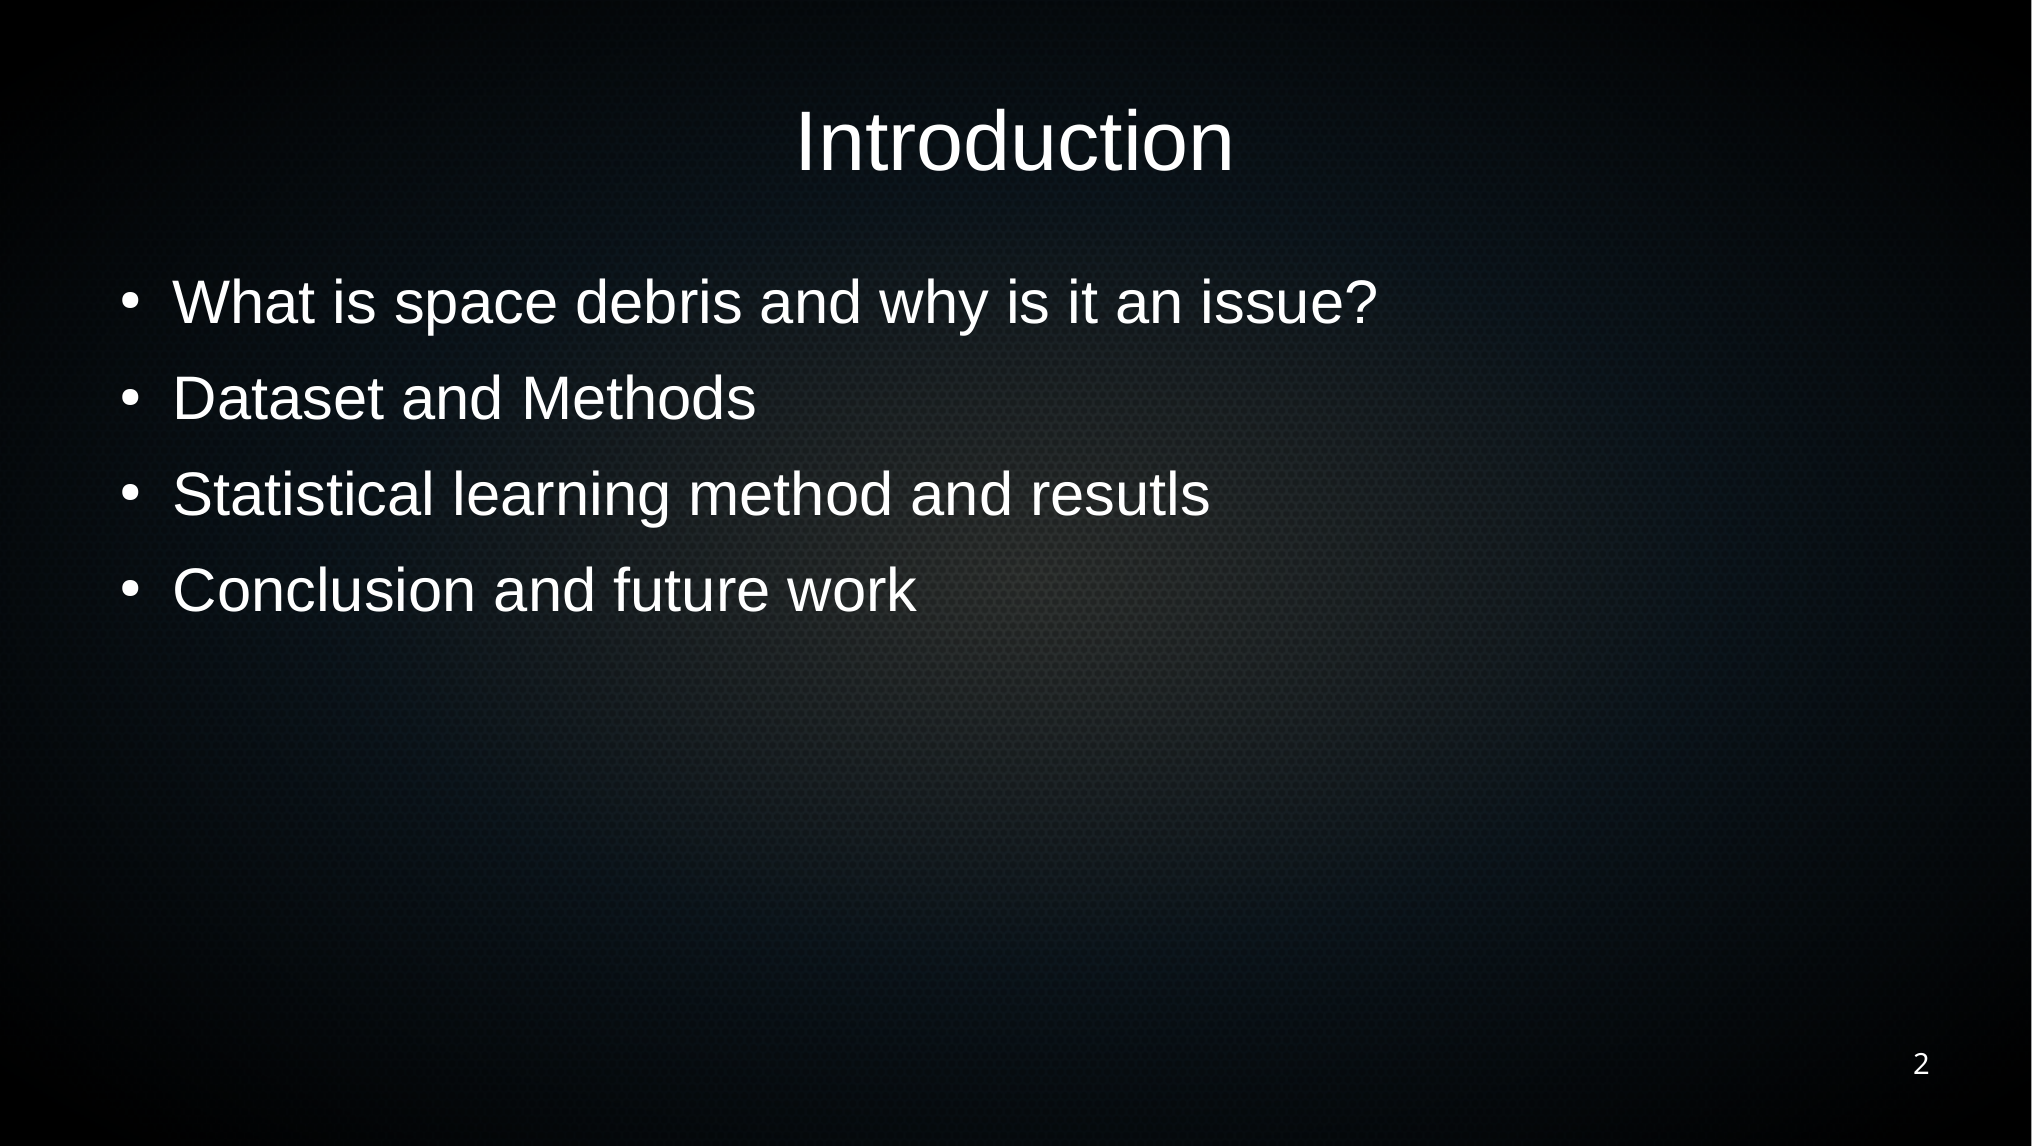

# Introduction
What is space debris and why is it an issue?
Dataset and Methods
Statistical learning method and resutls
Conclusion and future work
2